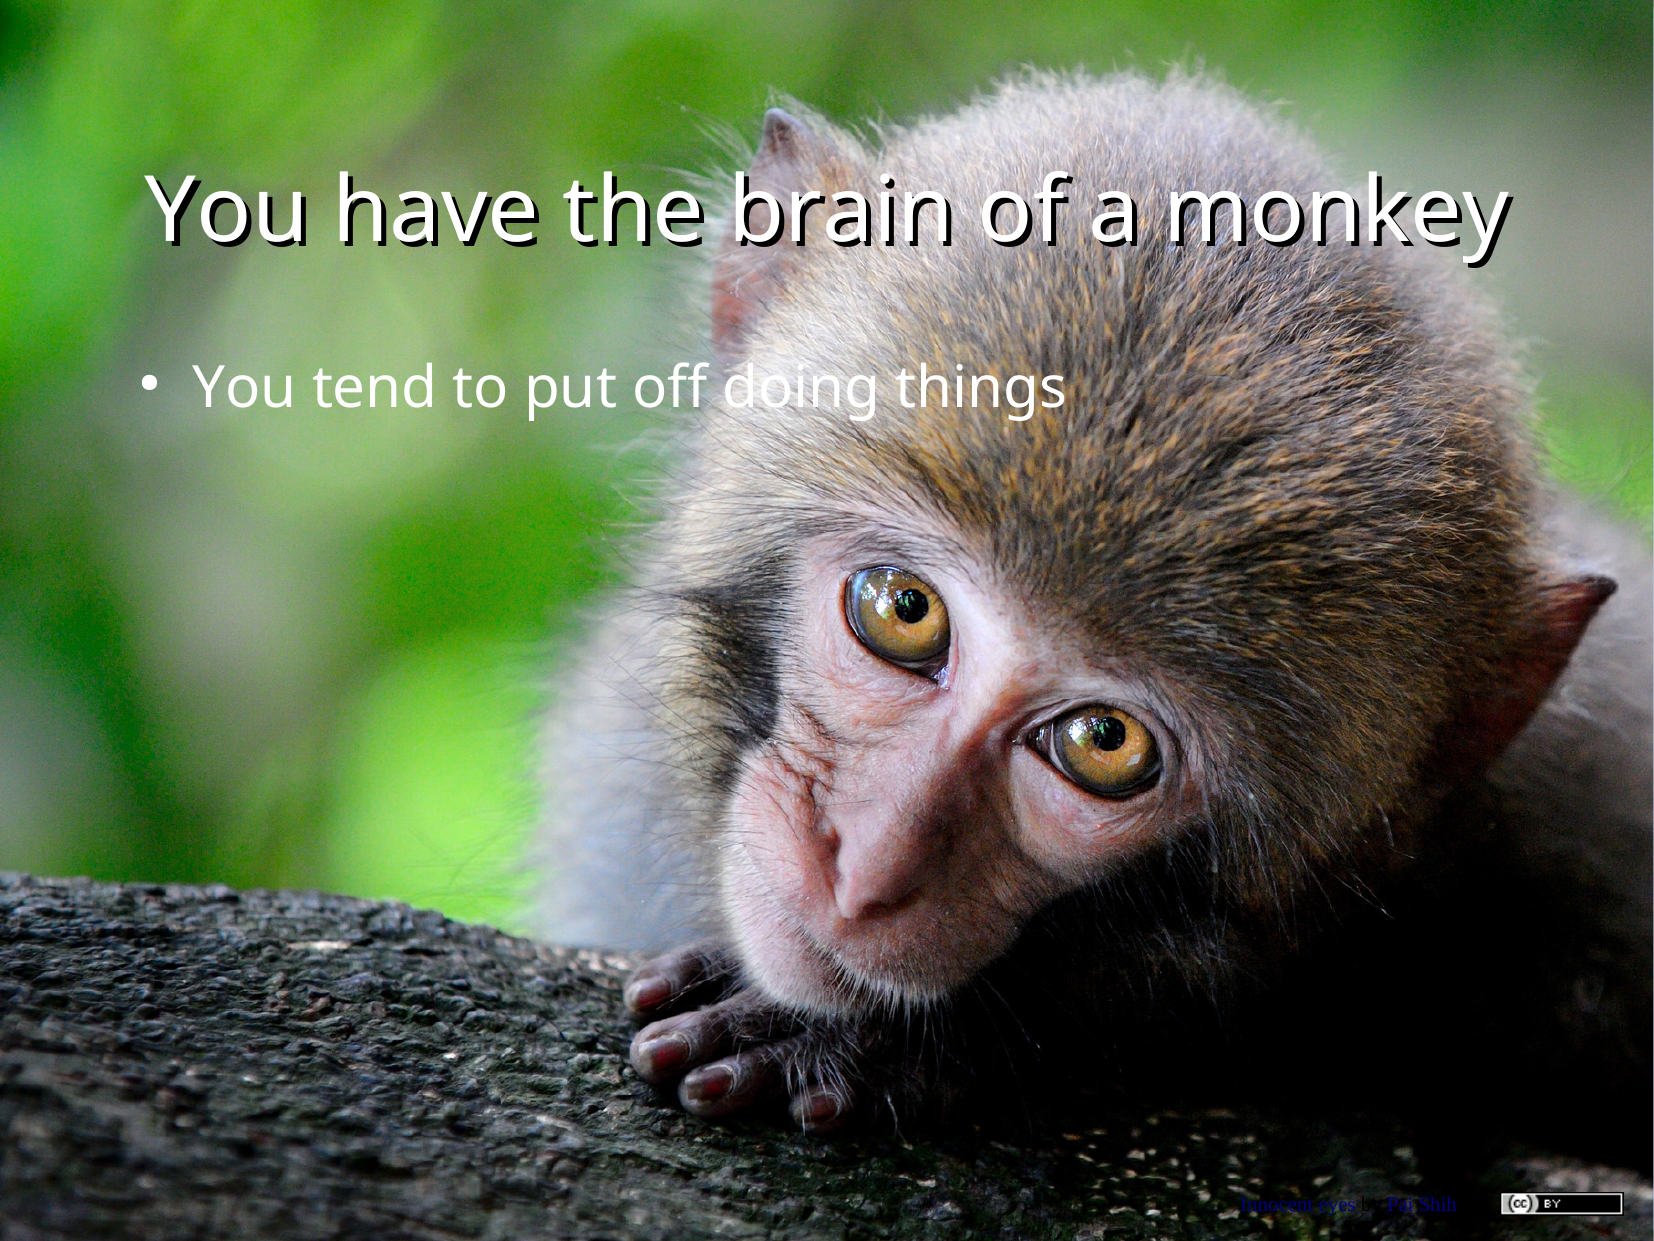

# You have the brain of a monkey
You tend to put off doing things
Innocent eyes by Pai Shih